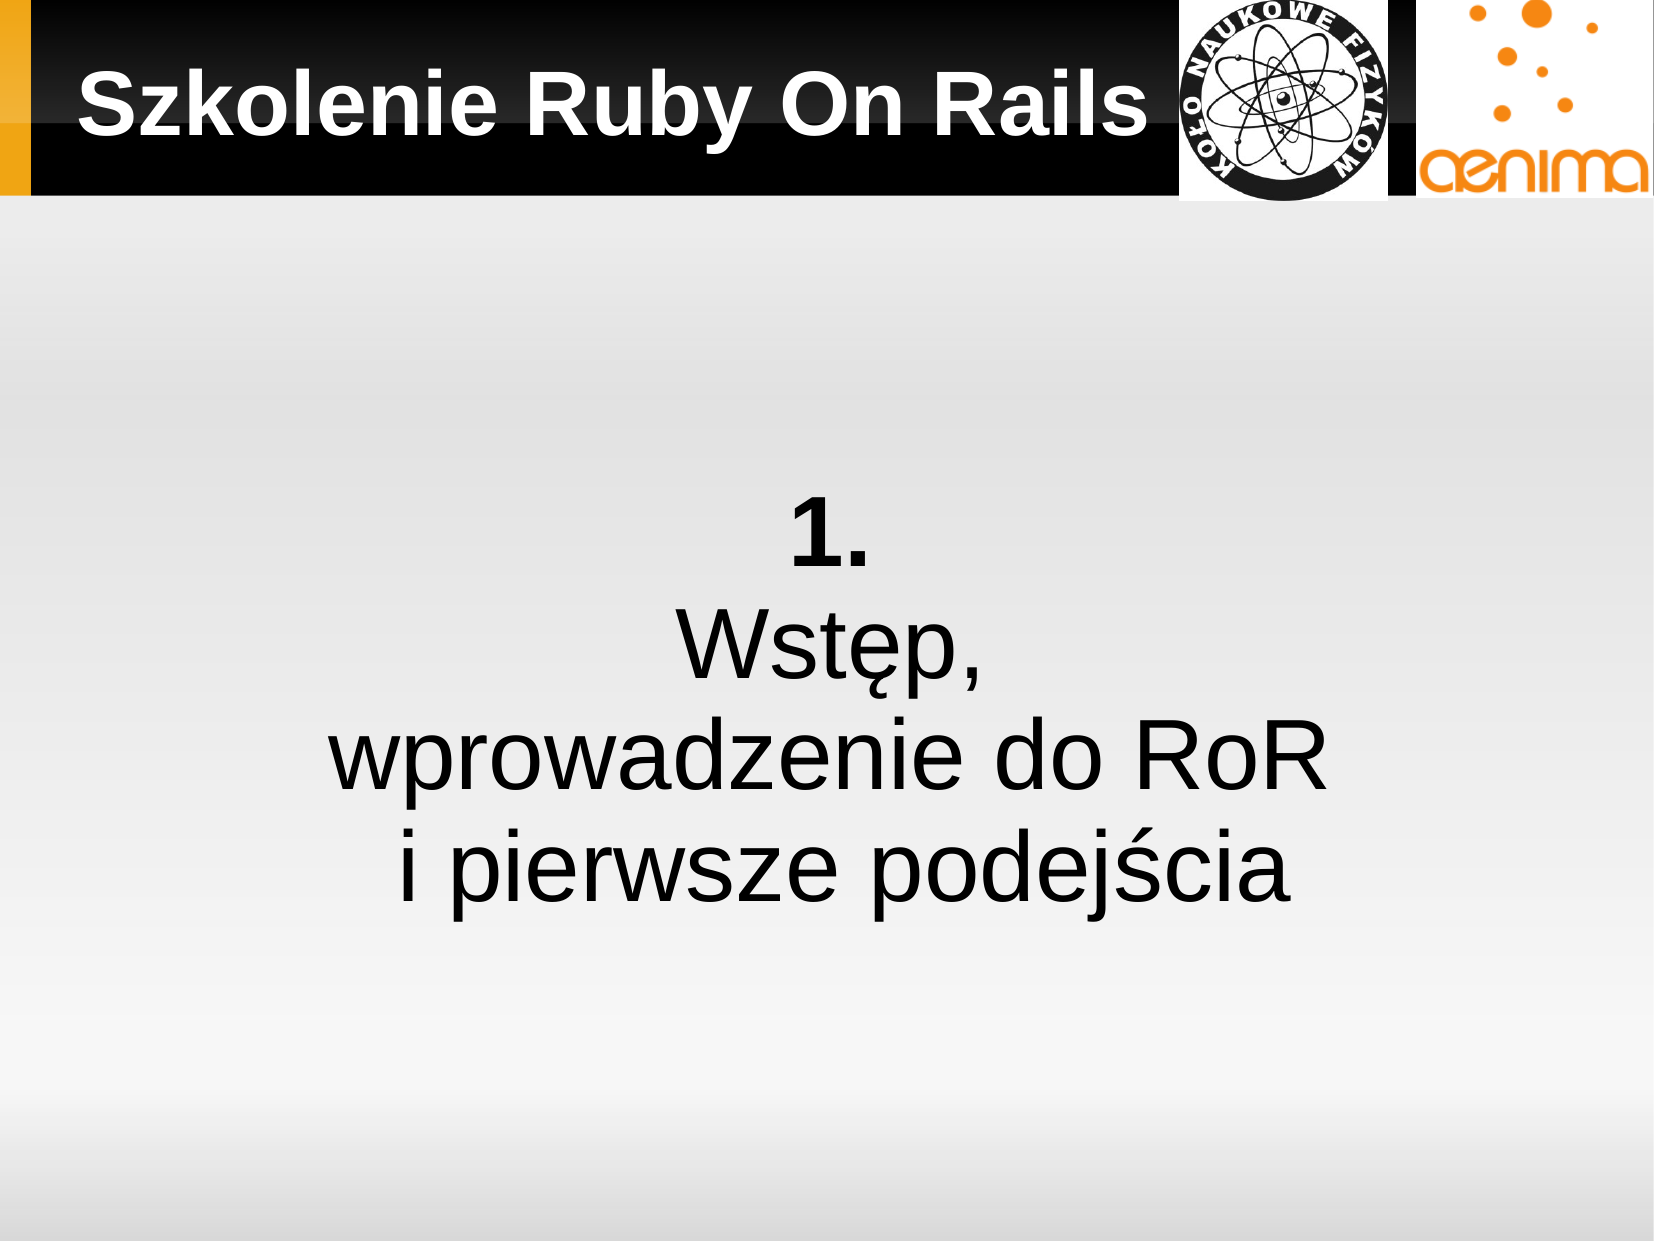

# Szkolenie Ruby On Rails
1.
Wstęp,
wprowadzenie do RoR
i pierwsze podejścia